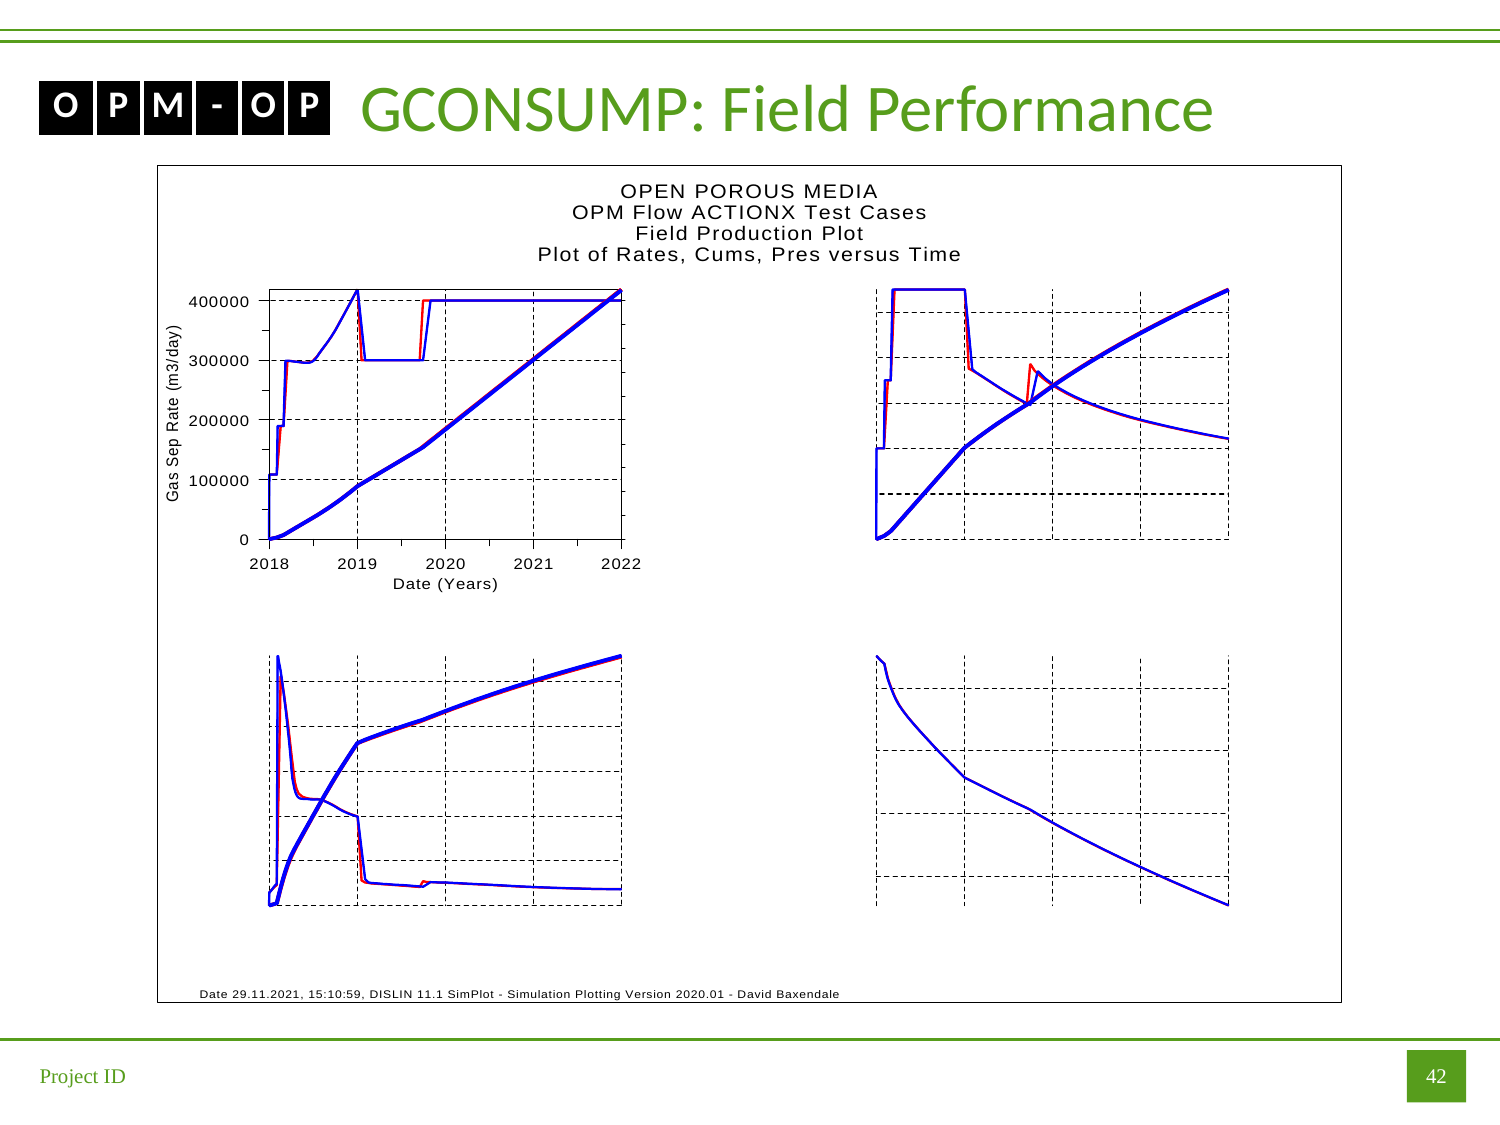

# GCONSUMP: Field Performance
Project ID
42